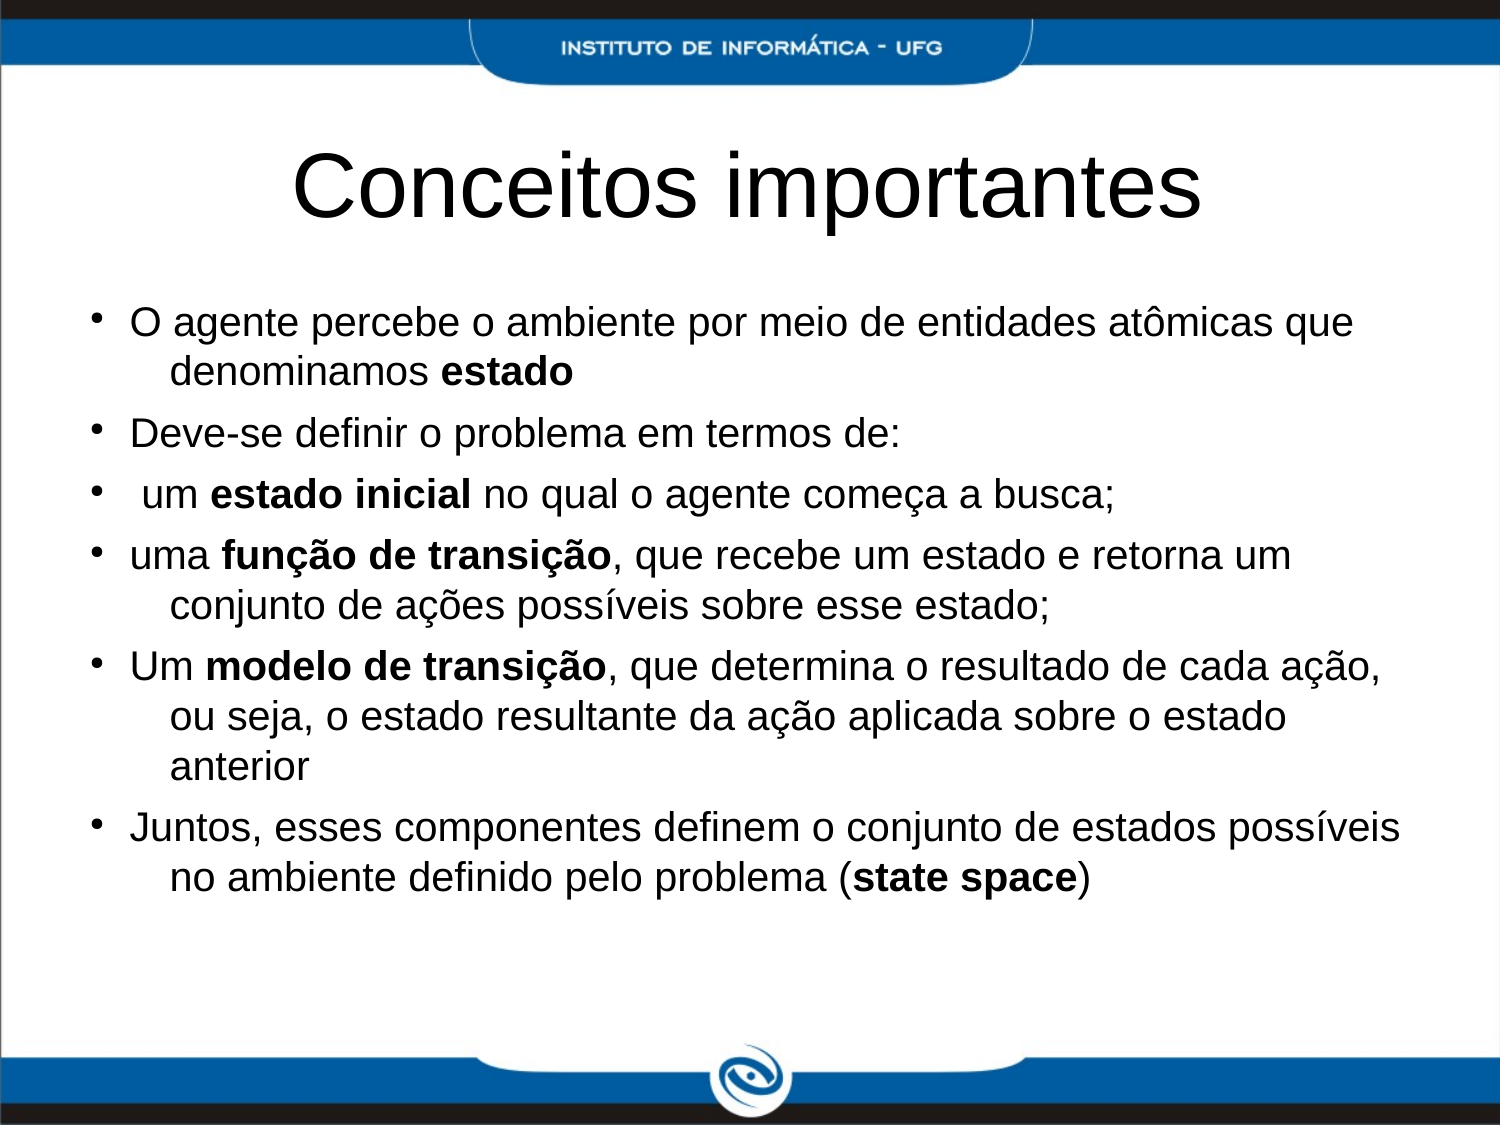

# Conceitos importantes
O agente percebe o ambiente por meio de entidades atômicas que denominamos estado
Deve-se definir o problema em termos de:
 um estado inicial no qual o agente começa a busca;
uma função de transição, que recebe um estado e retorna um conjunto de ações possíveis sobre esse estado;
Um modelo de transição, que determina o resultado de cada ação, ou seja, o estado resultante da ação aplicada sobre o estado anterior
Juntos, esses componentes definem o conjunto de estados possíveis no ambiente definido pelo problema (state space)